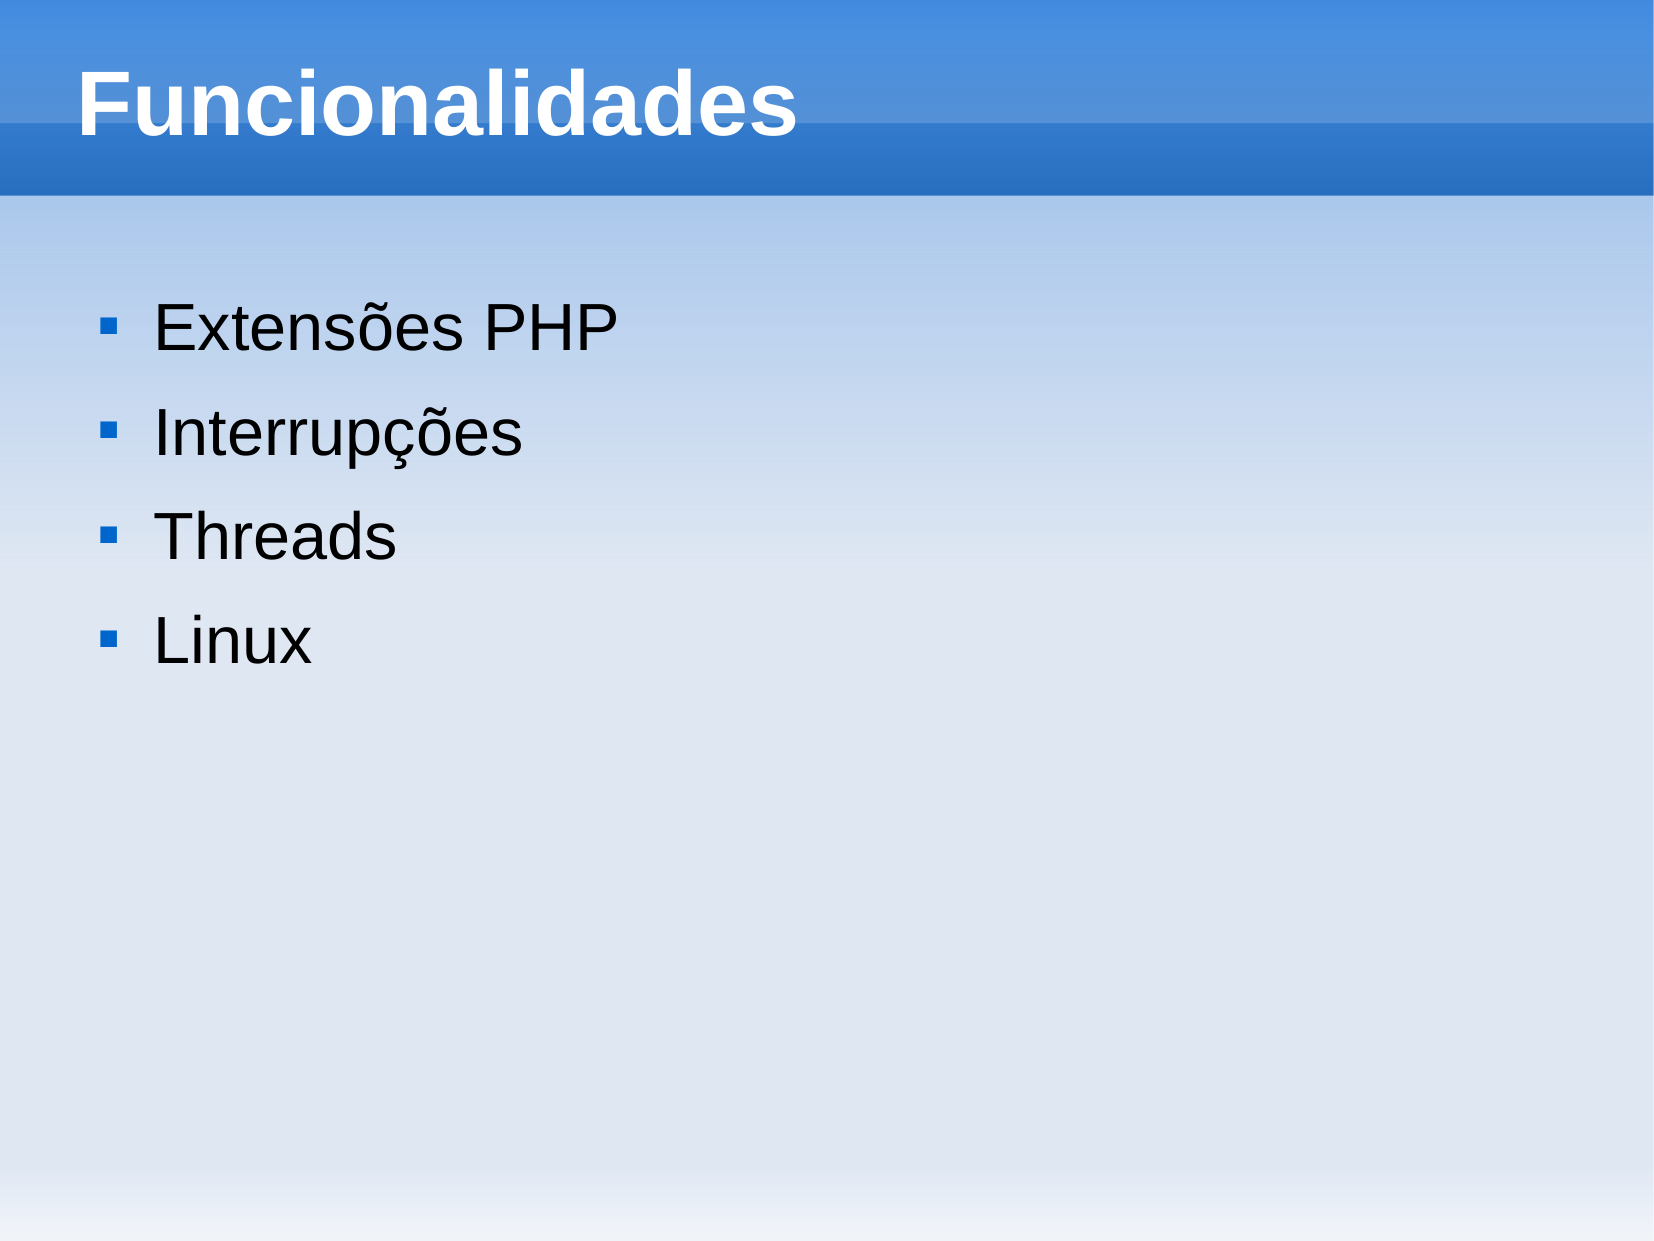

# Funcionalidades
Extensões PHP
Interrupções
Threads
Linux